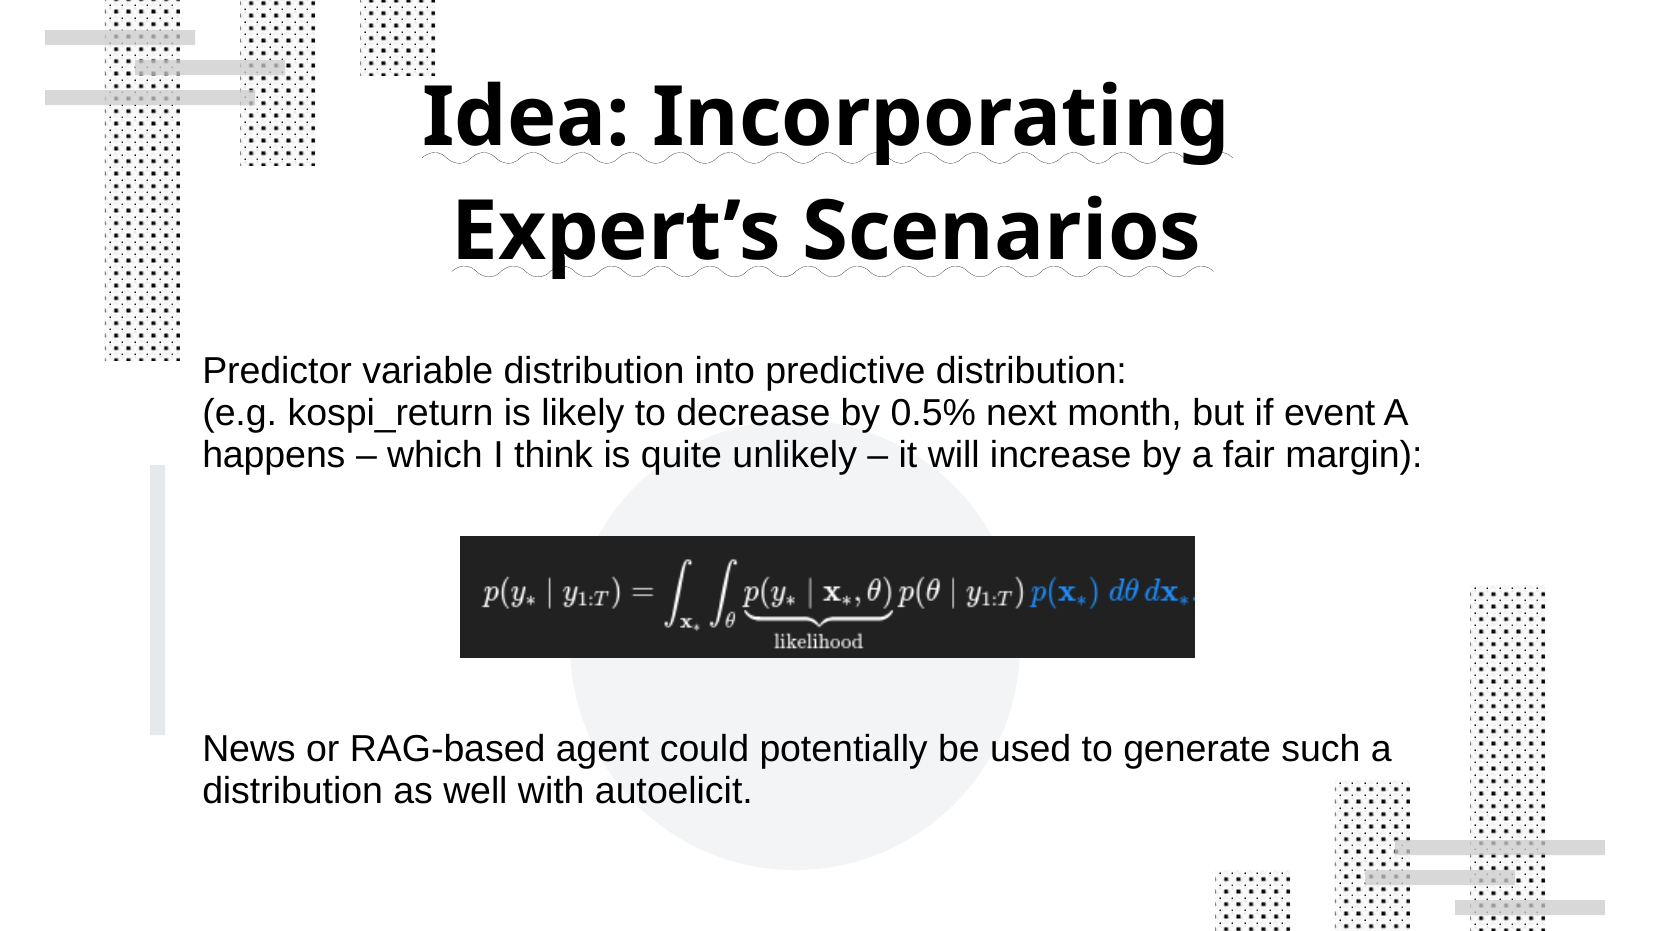

Idea: Incorporating Expert’s Scenarios
Predictor variable distribution into predictive distribution:
(e.g. kospi_return is likely to decrease by 0.5% next month, but if event A happens – which I think is quite unlikely – it will increase by a fair margin):
News or RAG-based agent could potentially be used to generate such a distribution as well with autoelicit.